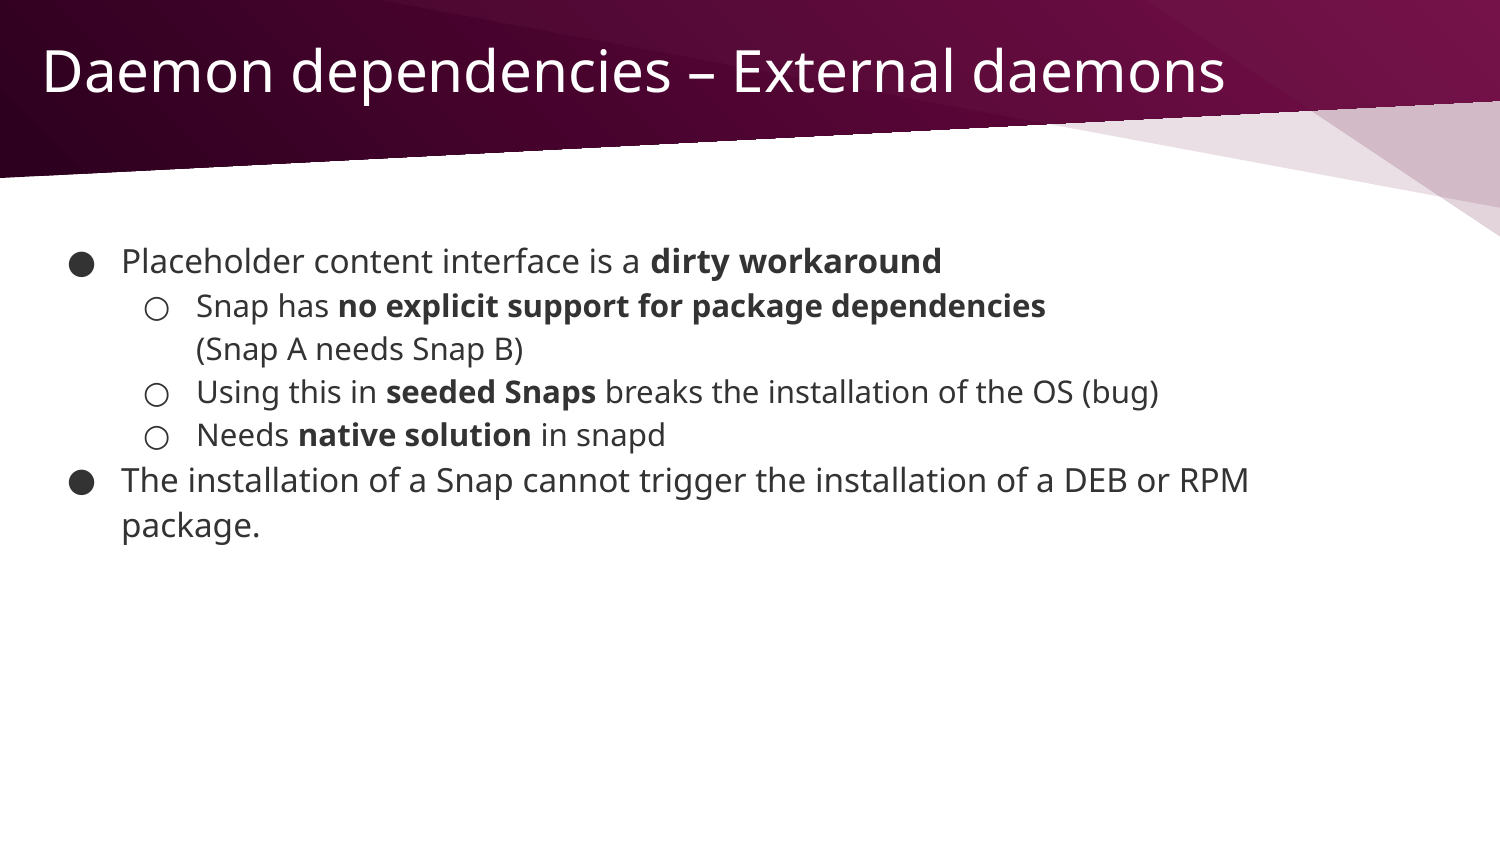

Daemon dependencies – External daemons
# Placeholder content interface is a dirty workaround
Snap has no explicit support for package dependencies
(Snap A needs Snap B)
Using this in seeded Snaps breaks the installation of the OS (bug)
Needs native solution in snapd
The installation of a Snap cannot trigger the installation of a DEB or RPM package.